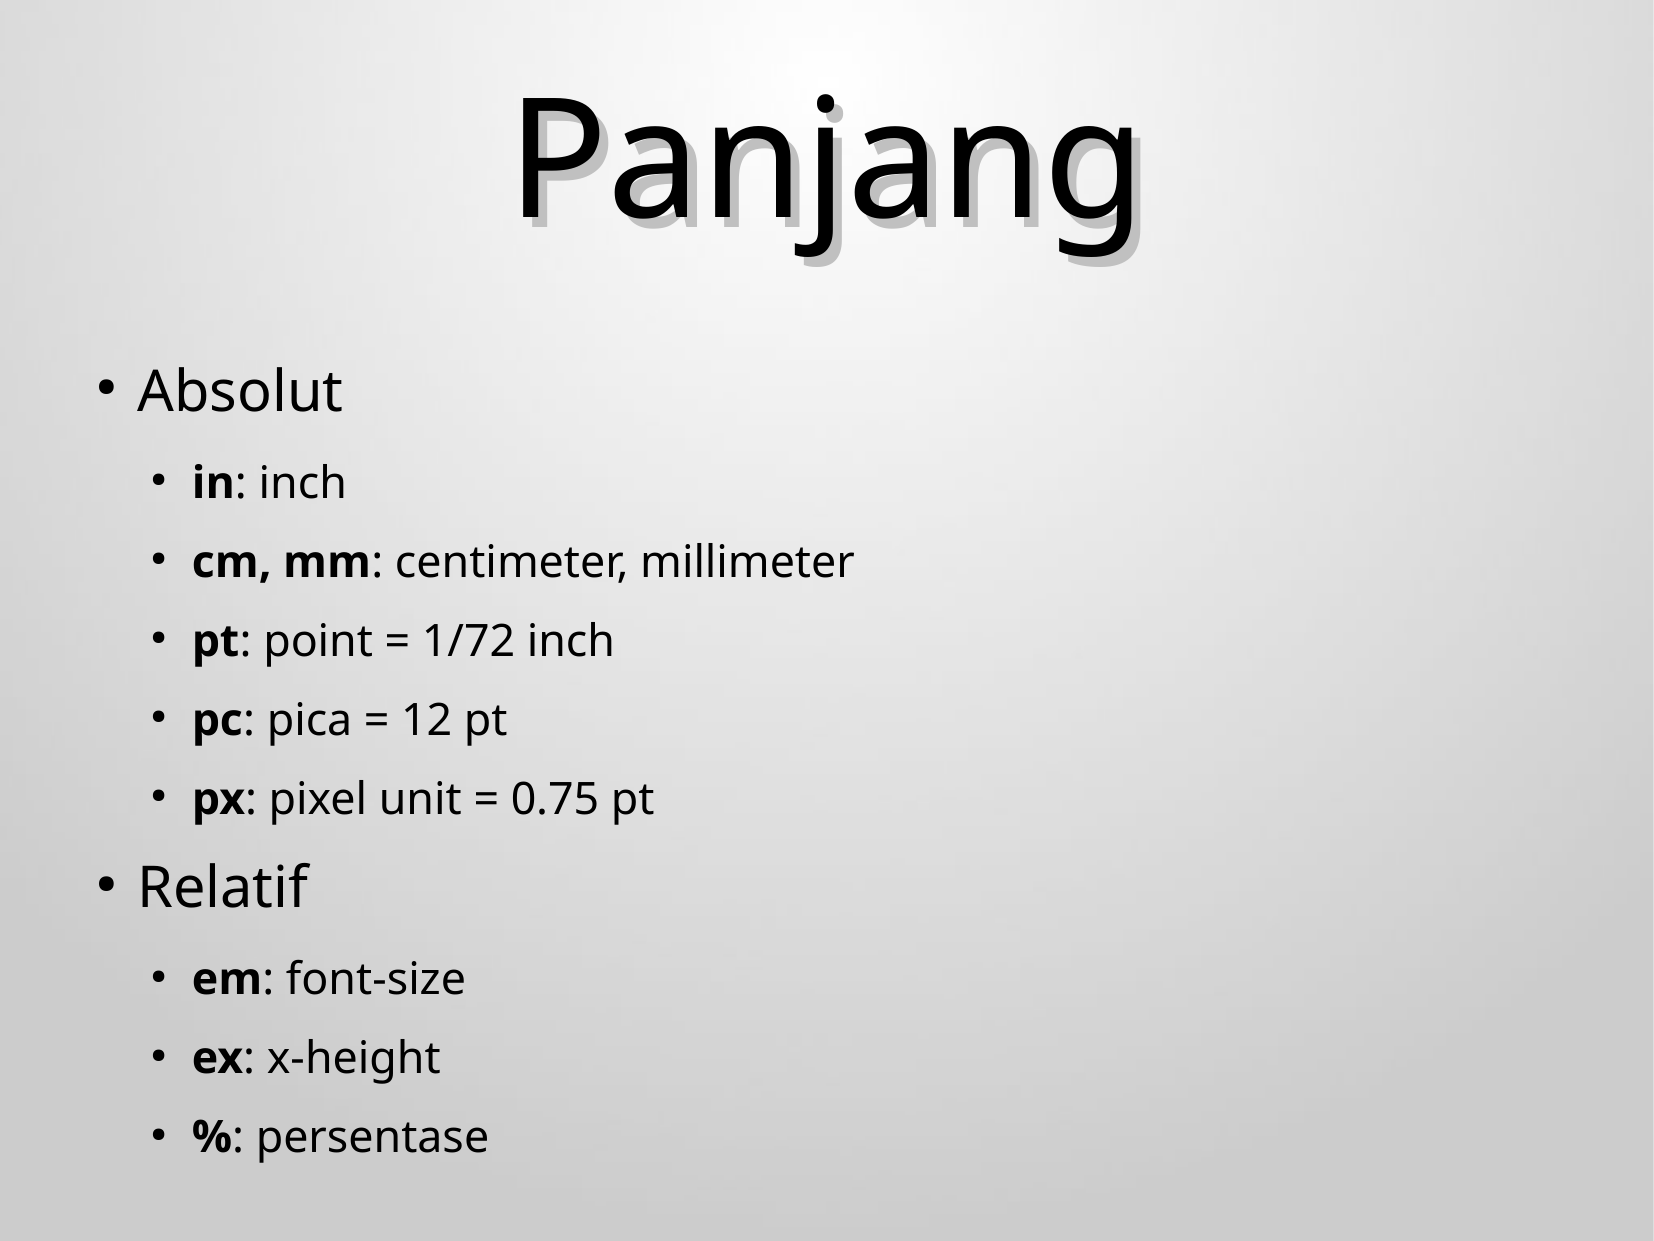

# Panjang
Absolut
in: inch
cm, mm: centimeter, millimeter
pt: point = 1/72 inch
pc: pica = 12 pt
px: pixel unit = 0.75 pt
Relatif
em: font-size
ex: x-height
%: persentase